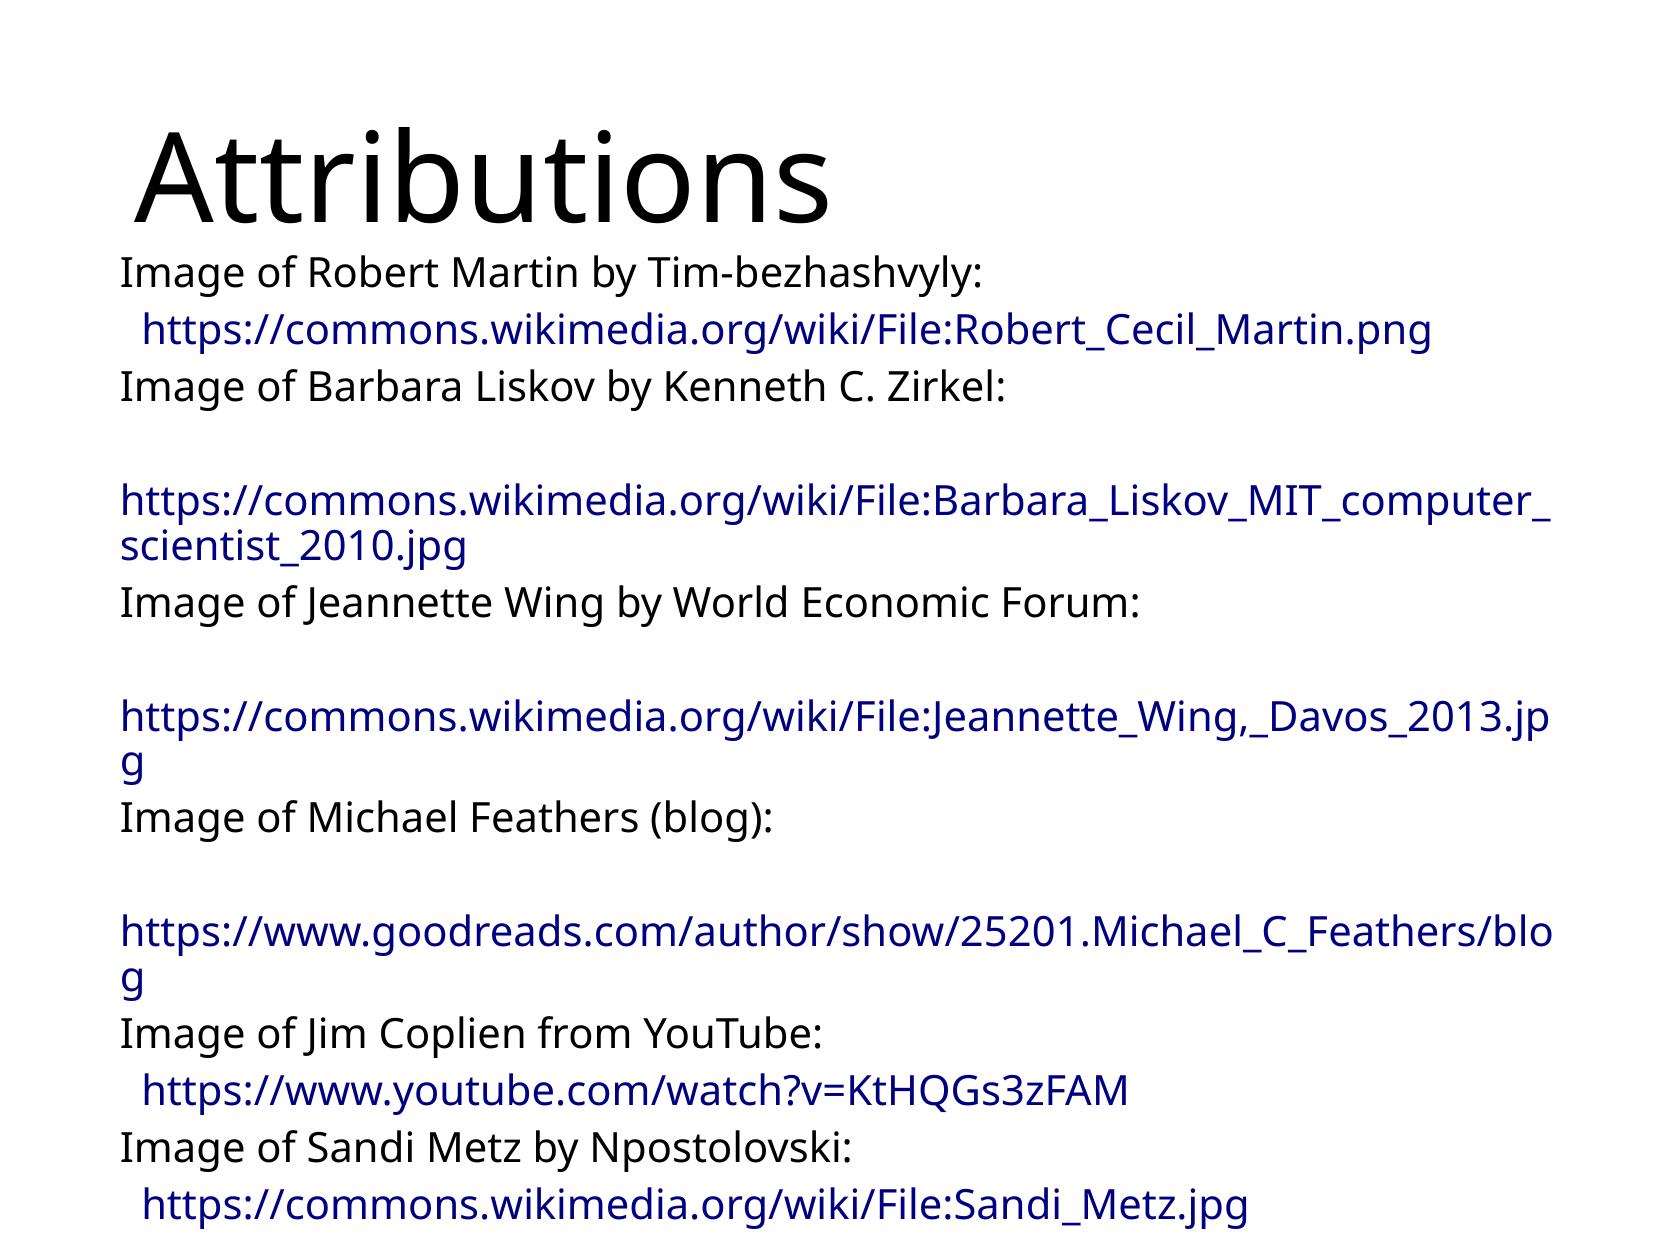

Attributions
Image of Robert Martin by Tim-bezhashvyly:
 https://commons.wikimedia.org/wiki/File:Robert_Cecil_Martin.png
Image of Barbara Liskov by Kenneth C. Zirkel:
 https://commons.wikimedia.org/wiki/File:Barbara_Liskov_MIT_computer_scientist_2010.jpg
Image of Jeannette Wing by World Economic Forum:
 https://commons.wikimedia.org/wiki/File:Jeannette_Wing,_Davos_2013.jpg
Image of Michael Feathers (blog):
 https://www.goodreads.com/author/show/25201.Michael_C_Feathers/blog
Image of Jim Coplien from YouTube:
 https://www.youtube.com/watch?v=KtHQGs3zFAM
Image of Sandi Metz by Npostolovski:
 https://commons.wikimedia.org/wiki/File:Sandi_Metz.jpg
Image of Alan Kay by Marcin Wichary:
 https://commons.wikimedia.org/wiki/File:Alan_Kay_(3097597186).jpg
Image of Kristen Nygaard and Ole-Johan Dahl:
 http://history-computer.com/ModernComputer/Software/Simula.html
Image of Lynn Andrea Stein on Olin College of Engineering:
 http://www.olin.edu/faculty/profile/lynn-andrea-stein/
Image of Henry Lieberman from MIT:
 http://web.media.mit.edu/~lieber/
Image of David Ungar by Dcoetzee:
 https://commons.wikimedia.org/wiki/File:David_Ungar.jpg
Image of Homer Simpson (20th Century Fox):
 http://www.quoteslike.com/doh-free-images-at-clker-com-vector-clip-art-online-royalty-free-Uz2q1H-quote/